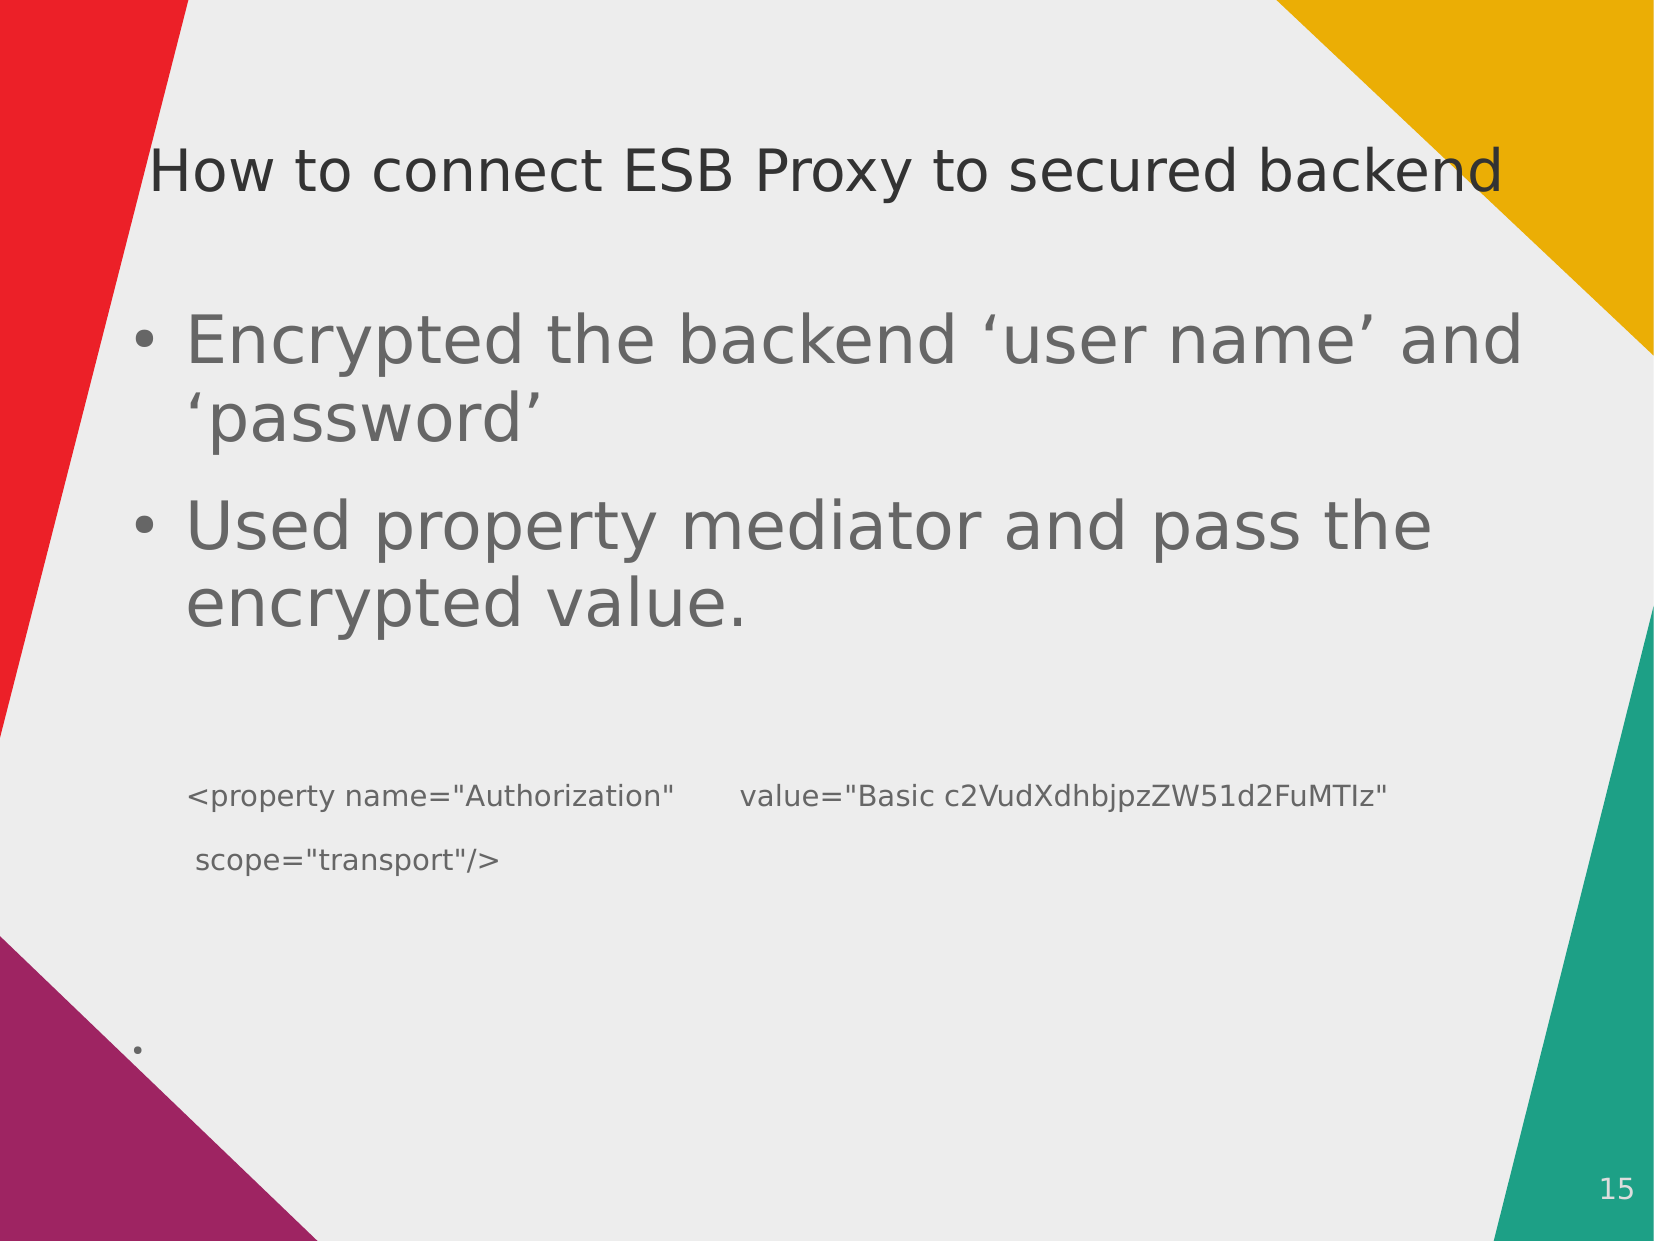

# How to connect ESB Proxy to secured backend
Encrypted the backend ‘user name’ and ‘password’
Used property mediator and pass the encrypted value.
<property name="Authorization" value="Basic c2VudXdhbjpzZW51d2FuMTIz"
 scope="transport"/>
15